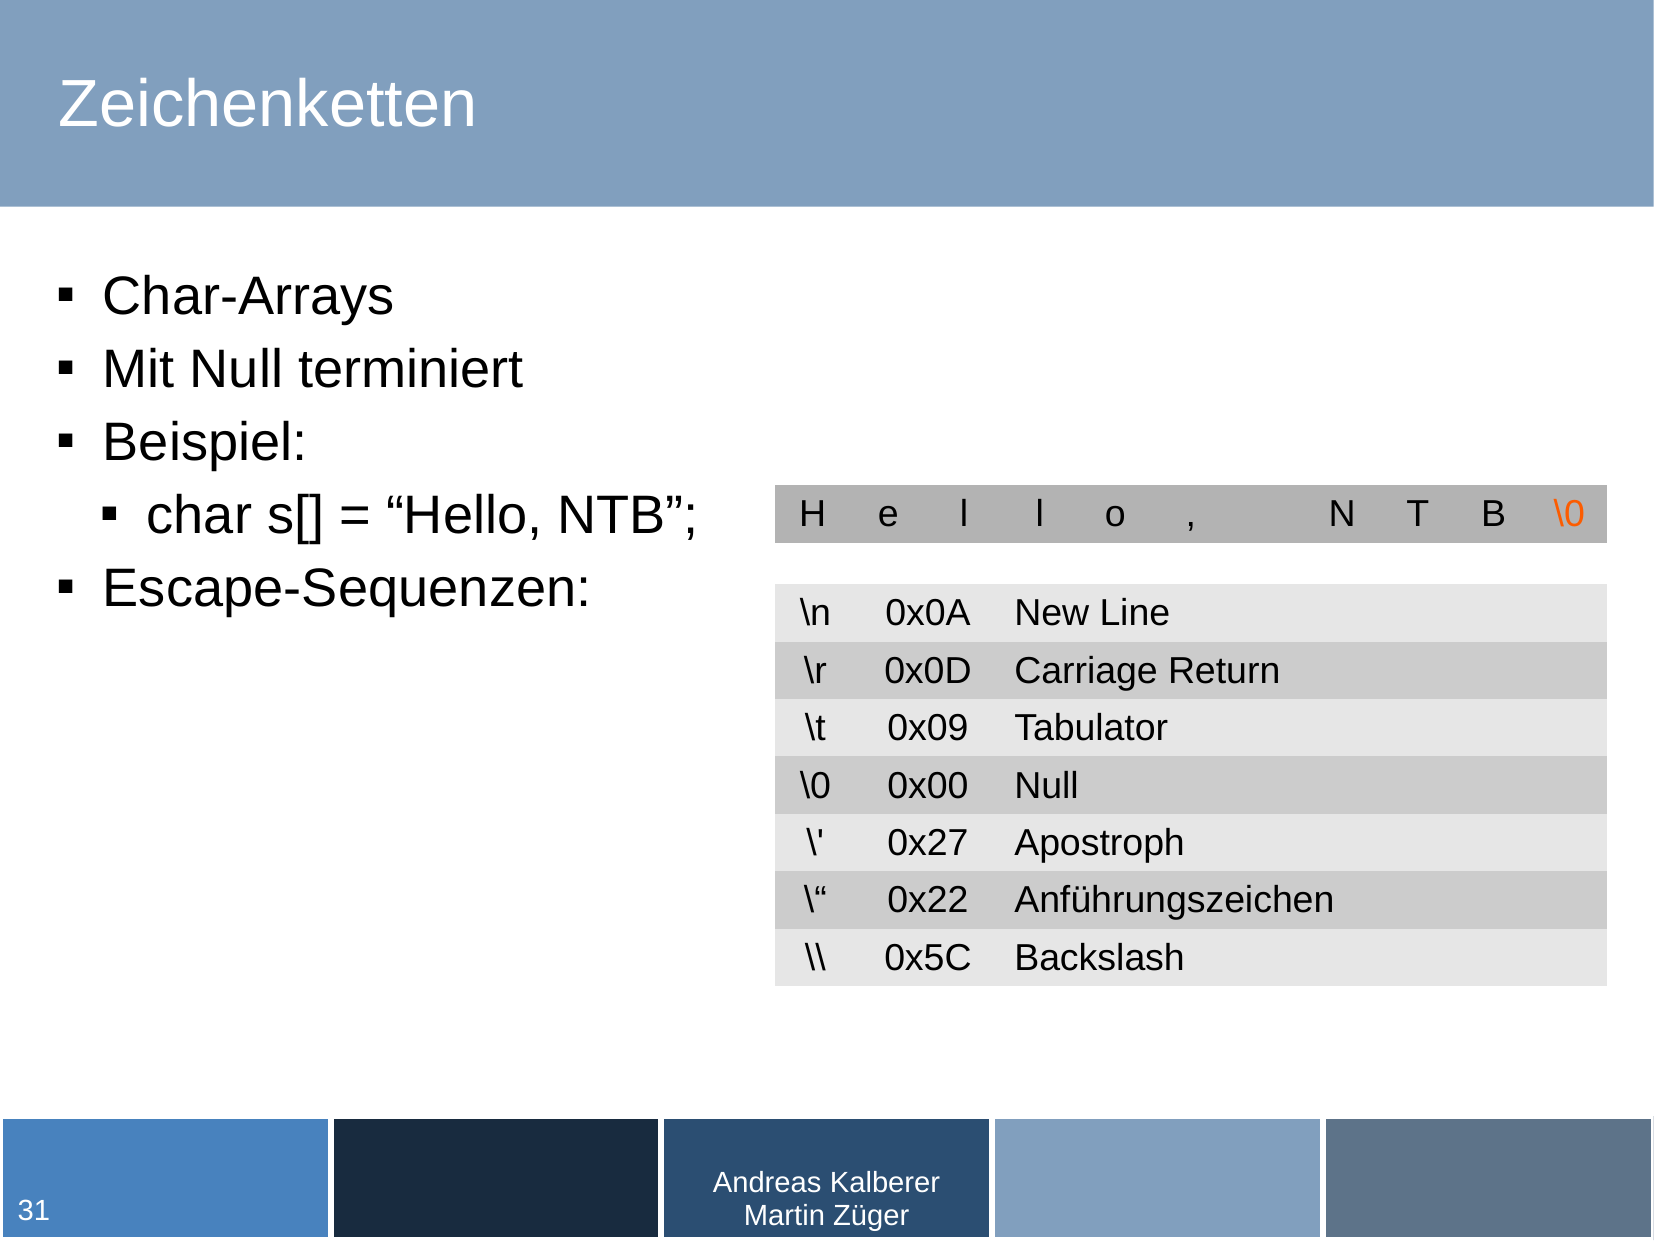

# Zeichenketten
Char-Arrays
Mit Null terminiert
Beispiel:
char s[] = “Hello, NTB”;
Escape-Sequenzen:
| H | e | l | l | o | , | | N | T | B | \0 |
| --- | --- | --- | --- | --- | --- | --- | --- | --- | --- | --- |
| \n | 0x0A | New Line |
| --- | --- | --- |
| \r | 0x0D | Carriage Return |
| \t | 0x09 | Tabulator |
| \0 | 0x00 | Null |
| \' | 0x27 | Apostroph |
| \“ | 0x22 | Anführungszeichen |
| \\ | 0x5C | Backslash |
LibreOffice Productivity Suite
31